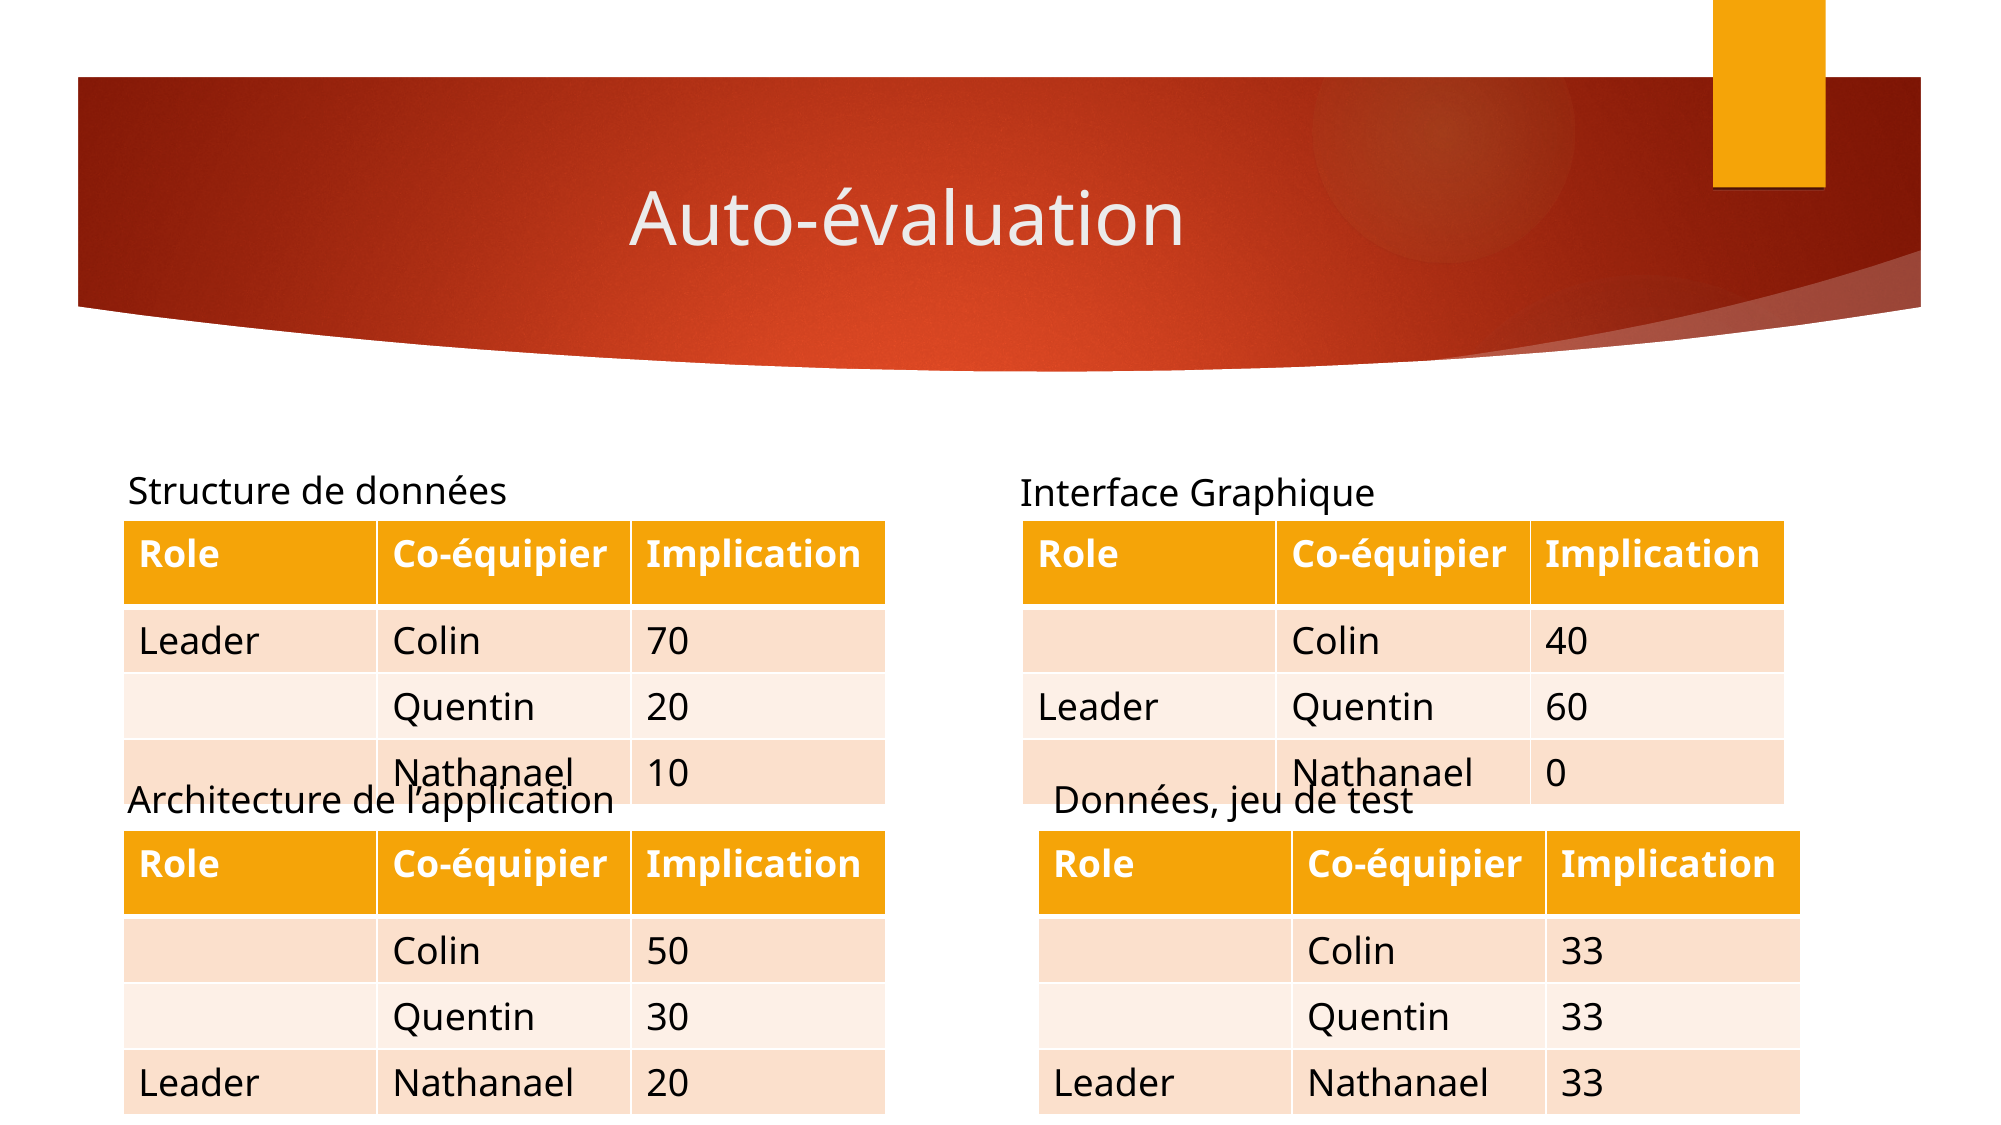

# Auto-évaluation
Structure de données
Interface Graphique
| Role | Co-équipier | Implication |
| --- | --- | --- |
| Leader | Colin | 70 |
| | Quentin | 20 |
| | Nathanael | 10 |
| Role | Co-équipier | Implication |
| --- | --- | --- |
| | Colin | 40 |
| Leader | Quentin | 60 |
| | Nathanael | 0 |
Architecture de l’application
Données, jeu de test
| Role | Co-équipier | Implication |
| --- | --- | --- |
| | Colin | 50 |
| | Quentin | 30 |
| Leader | Nathanael | 20 |
| Role | Co-équipier | Implication |
| --- | --- | --- |
| | Colin | 33 |
| | Quentin | 33 |
| Leader | Nathanael | 33 |